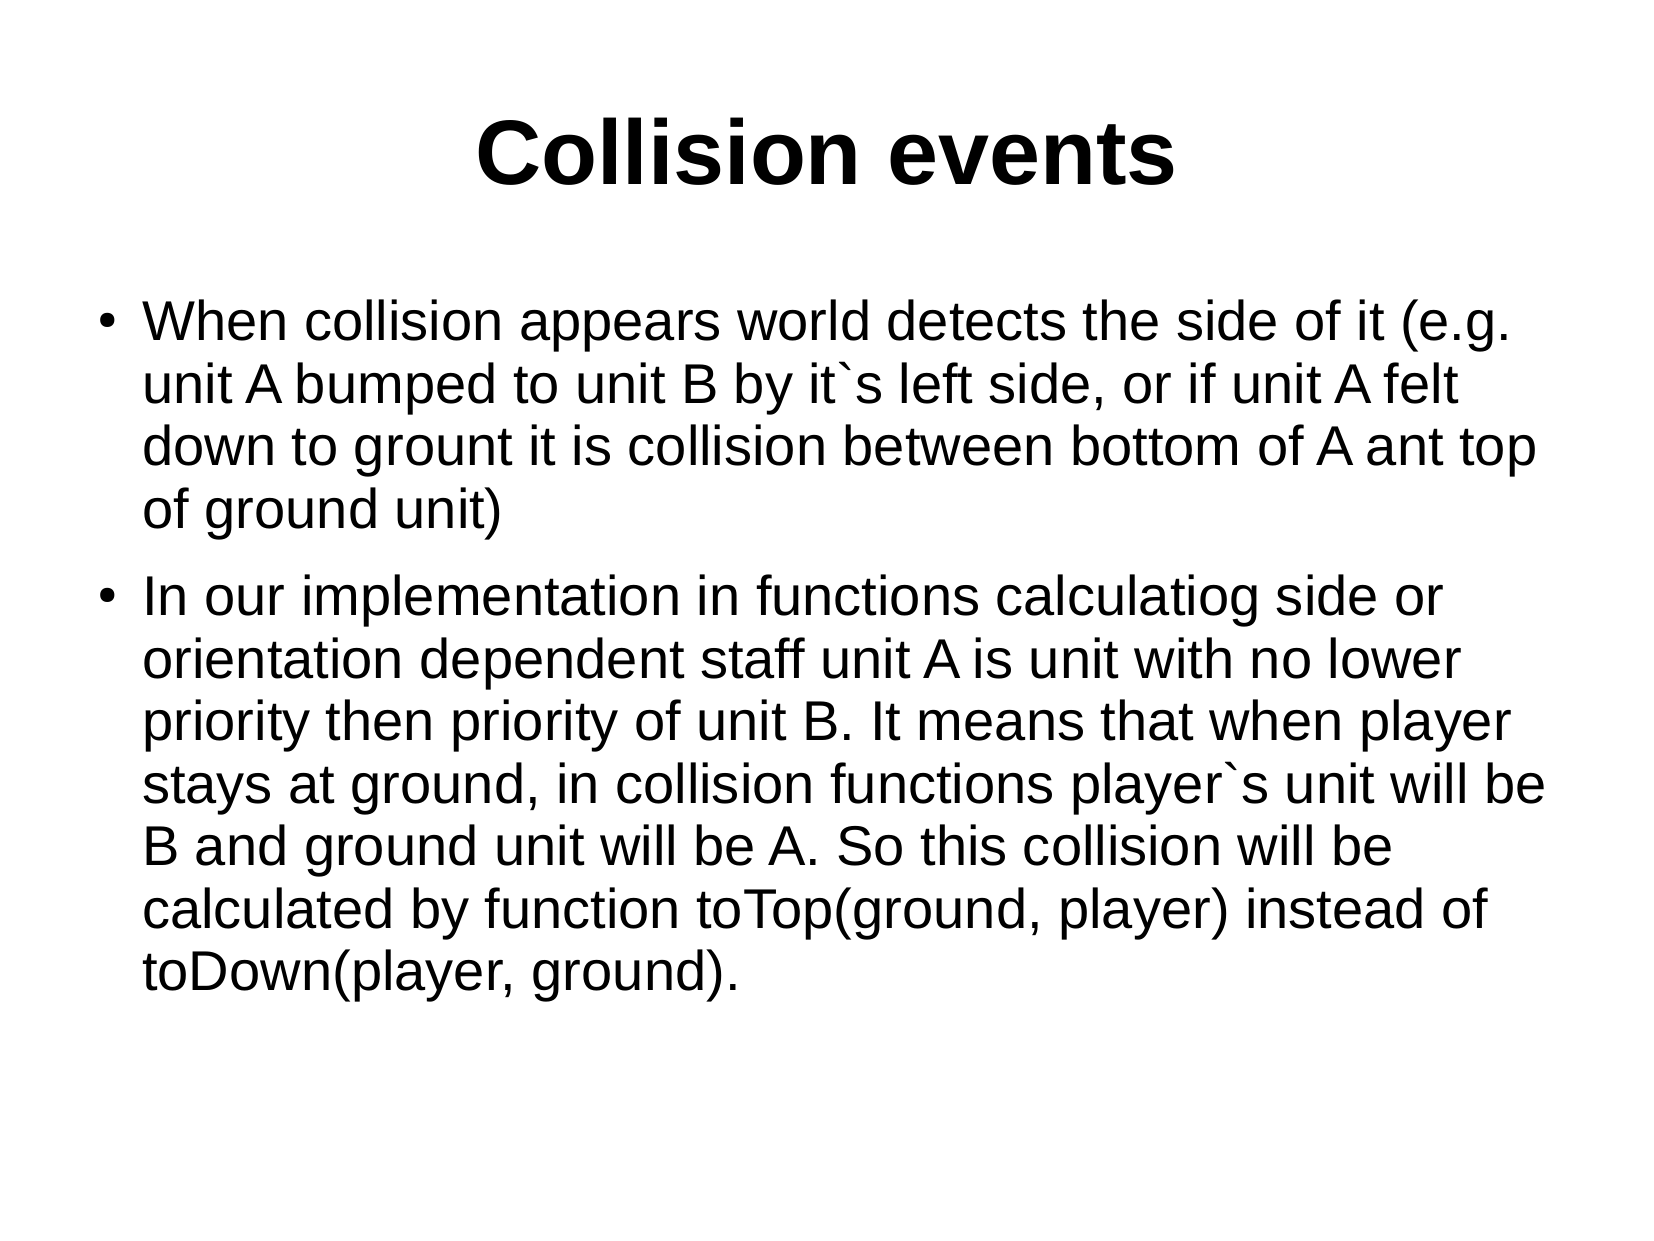

# Collision events
When collision appears world detects the side of it (e.g. unit A bumped to unit B by it`s left side, or if unit A felt down to grount it is collision between bottom of A ant top of ground unit)
In our implementation in functions calculatiog side or orientation dependent staff unit A is unit with no lower priority then priority of unit B. It means that when player stays at ground, in collision functions player`s unit will be B and ground unit will be A. So this collision will be calculated by function toTop(ground, player) instead of toDown(player, ground).